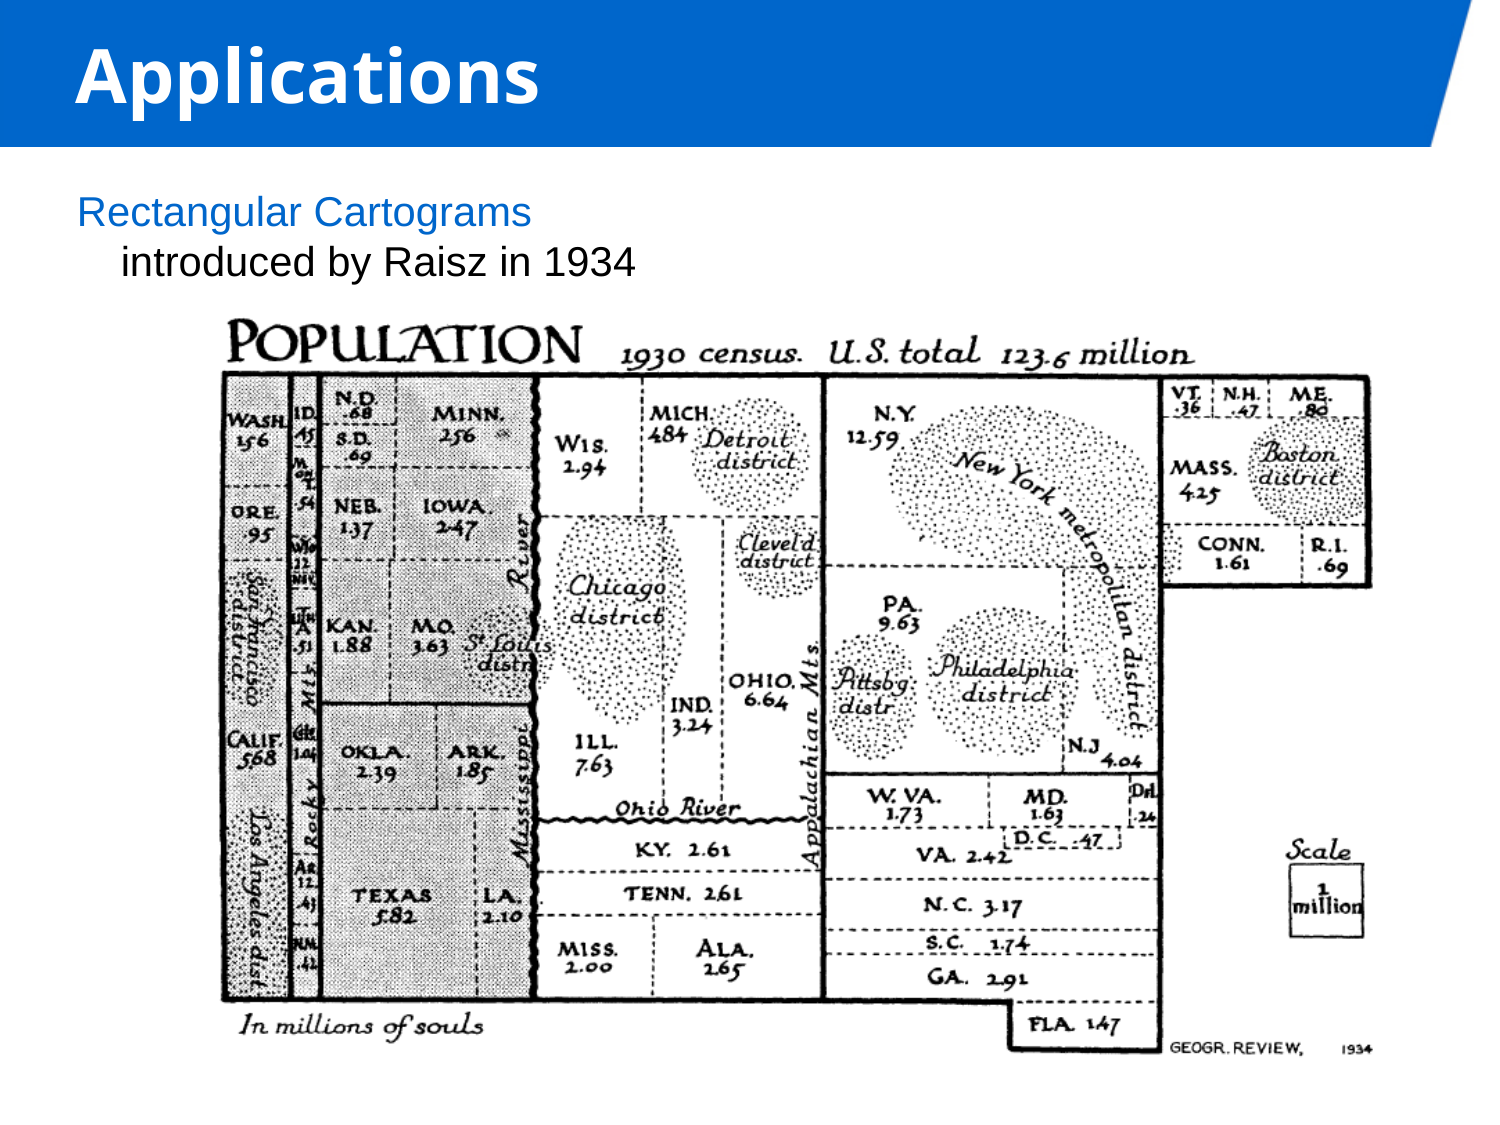

# Applications
Rectangular Cartograms
introduced by Raisz in 1934